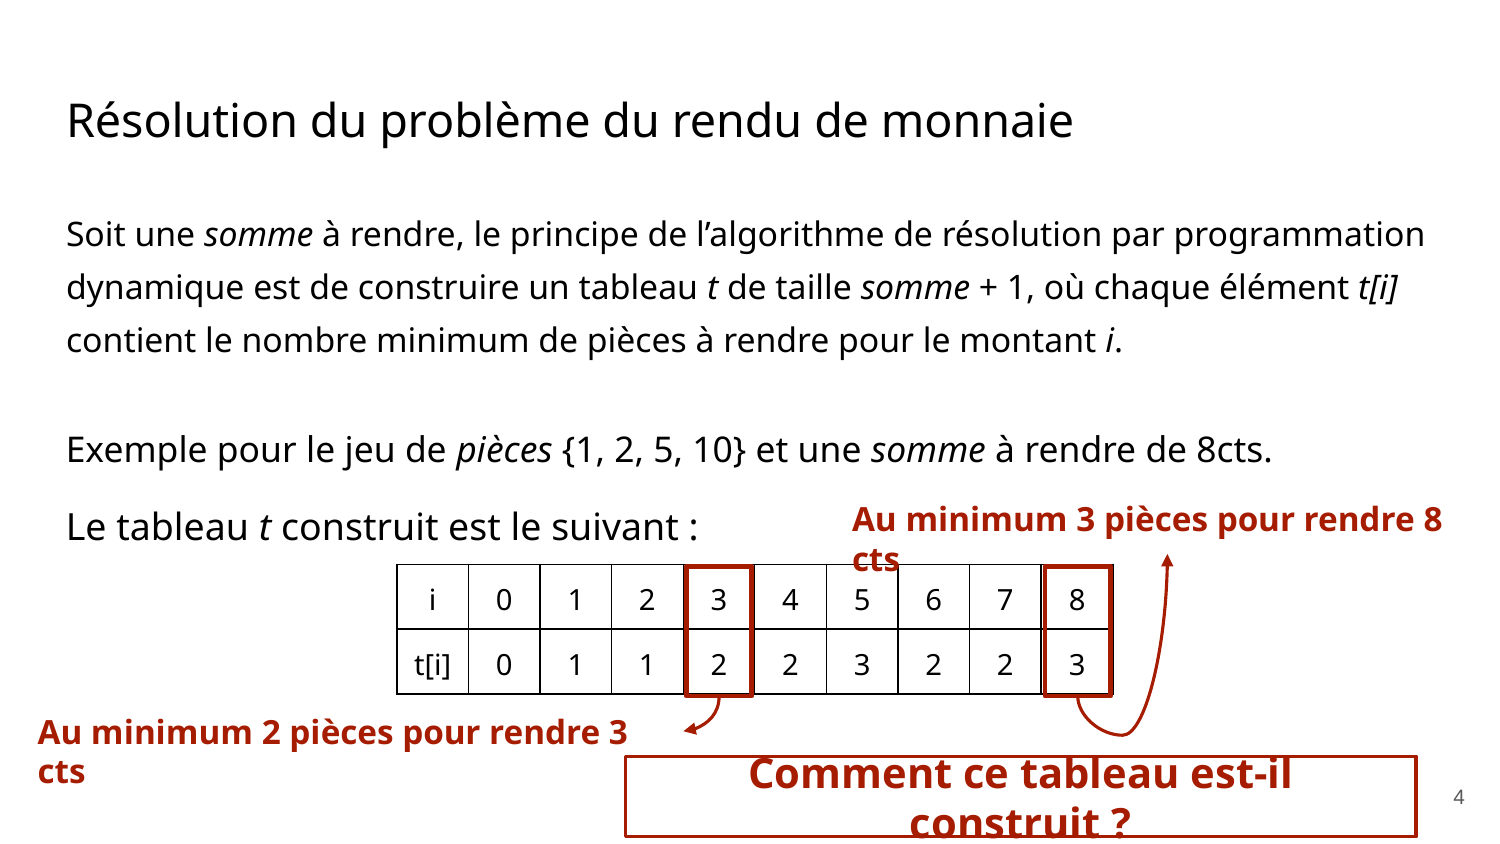

# Résolution du problème du rendu de monnaie
Soit une somme à rendre, le principe de l’algorithme de résolution par programmation dynamique est de construire un tableau t de taille somme + 1, où chaque élément t[i] contient le nombre minimum de pièces à rendre pour le montant i.
Exemple pour le jeu de pièces {1, 2, 5, 10} et une somme à rendre de 8cts.
Le tableau t construit est le suivant :
Au minimum 3 pièces pour rendre 8 cts
| i | 0 | 1 | 2 | 3 | 4 | 5 | 6 | 7 | 8 |
| --- | --- | --- | --- | --- | --- | --- | --- | --- | --- |
| t[i] | 0 | 1 | 1 | 2 | 2 | 3 | 2 | 2 | 3 |
Au minimum 2 pièces pour rendre 3 cts
Comment ce tableau est-il construit ?